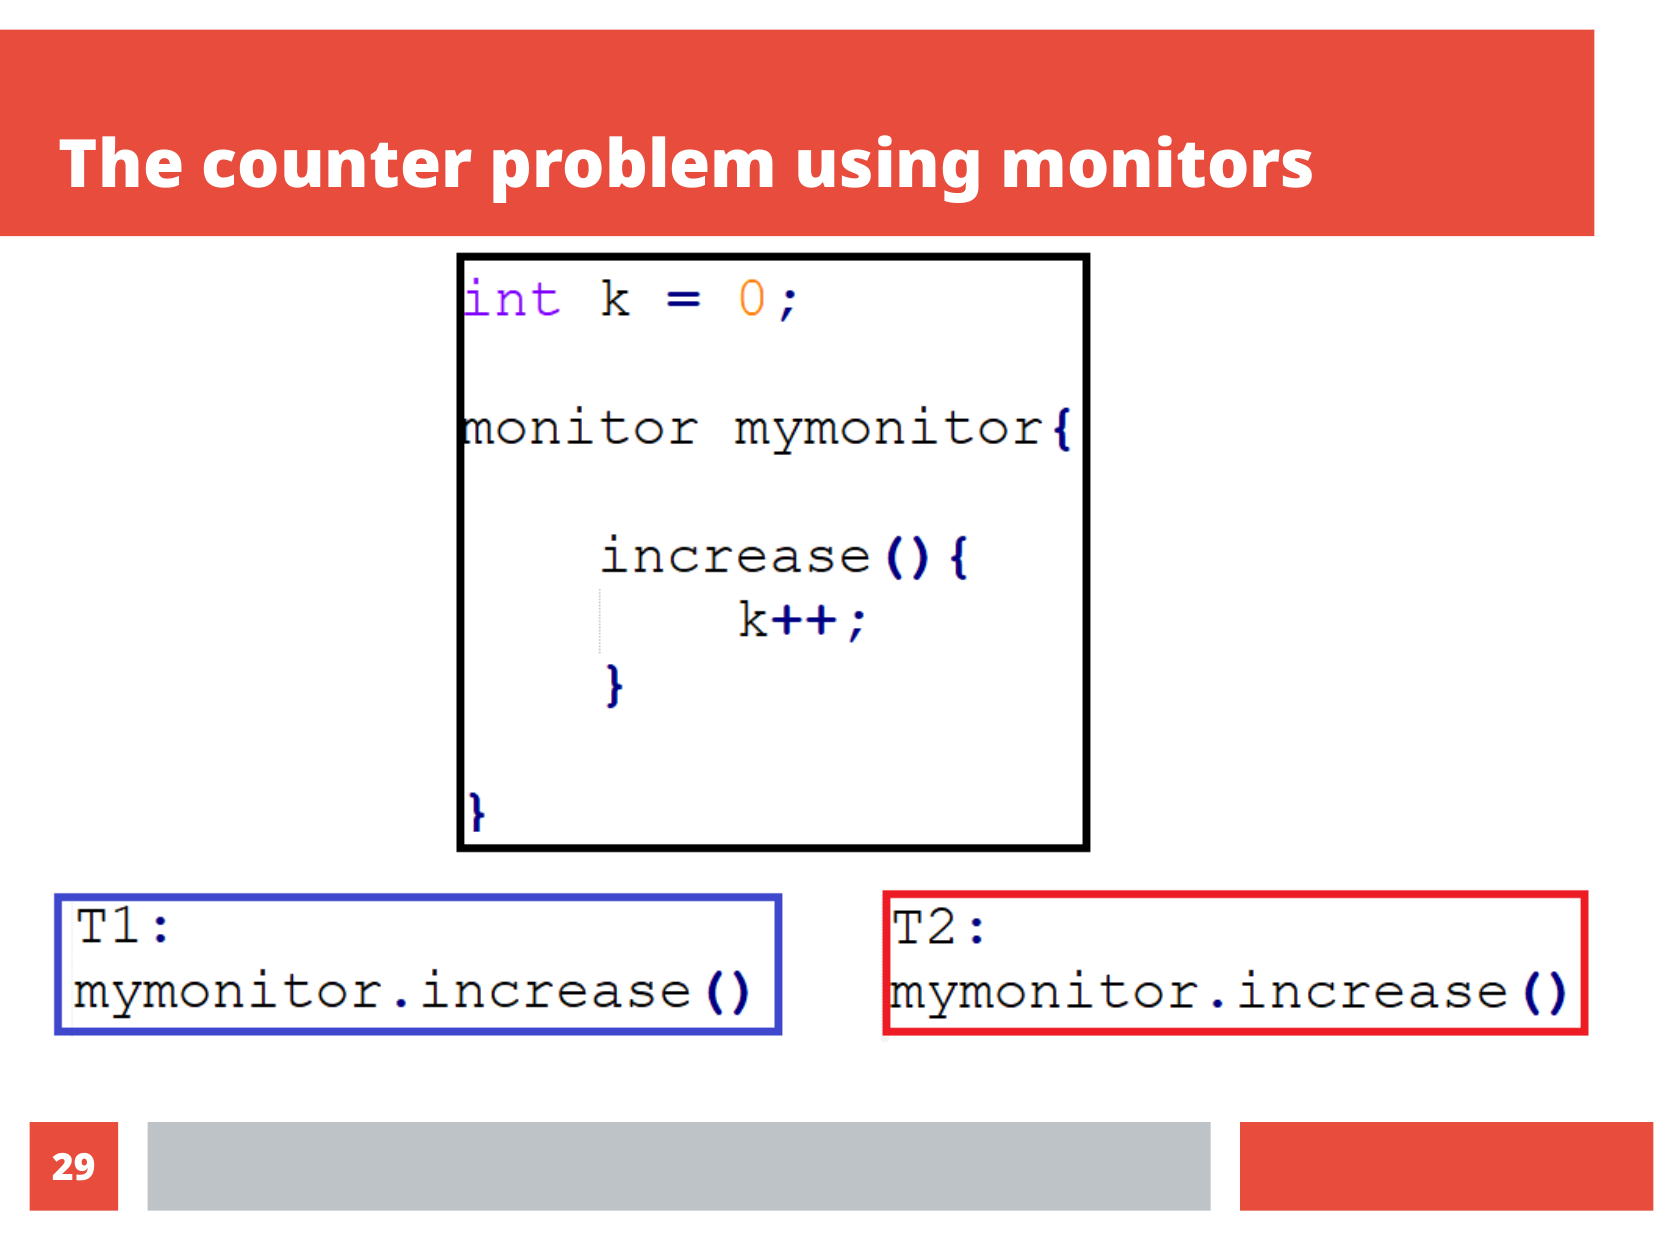

# The counter problem using monitors
29